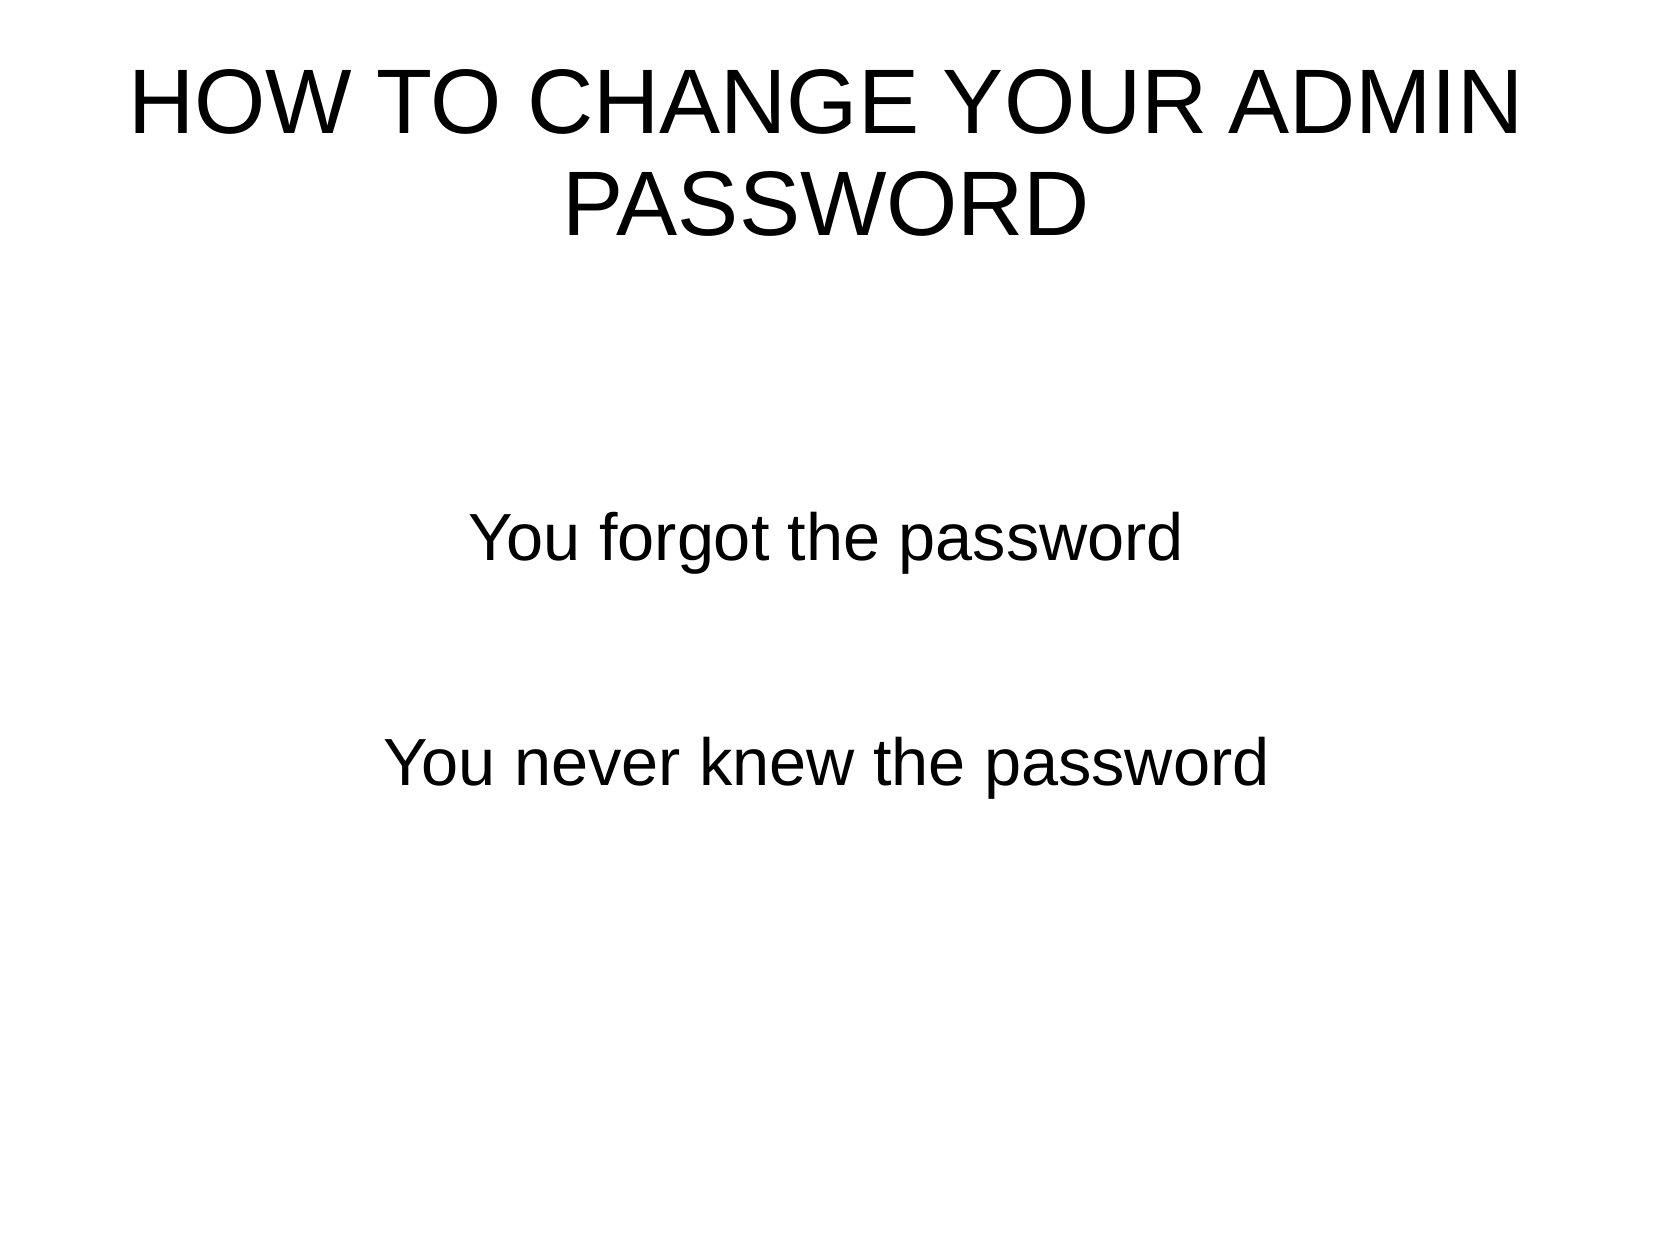

# HOW TO CHANGE YOUR ADMIN PASSWORD
You forgot the password
You never knew the password